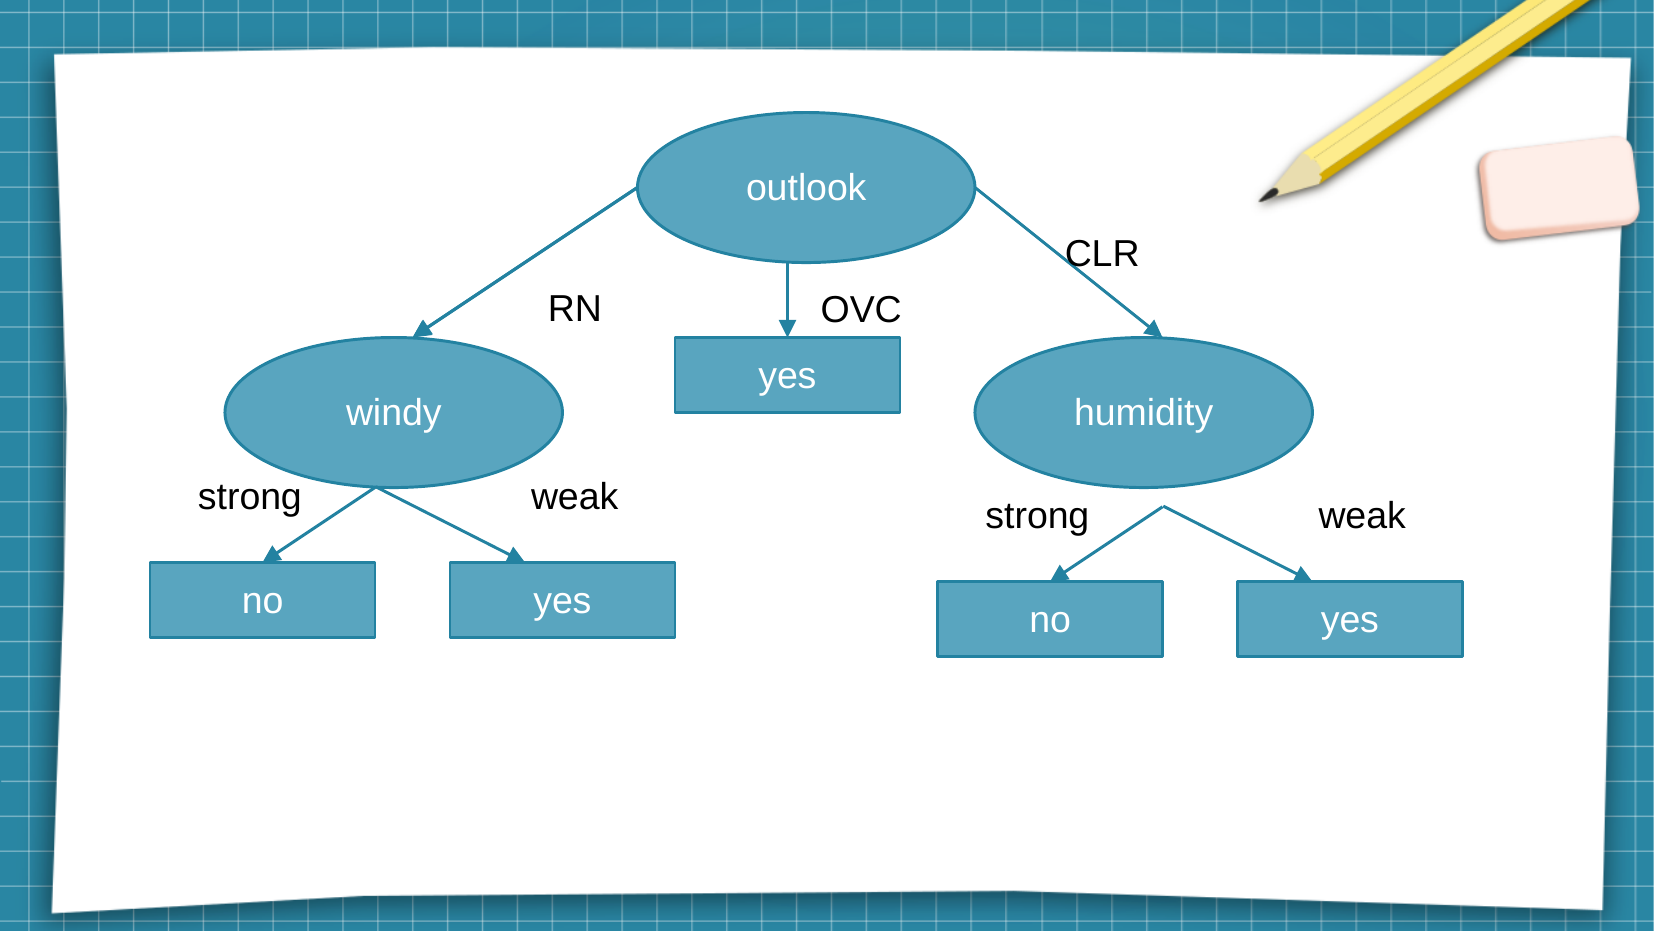

outlook
CLR
RN
OVC
windy
yes
humidity
strong
weak
strong
weak
no
yes
no
yes